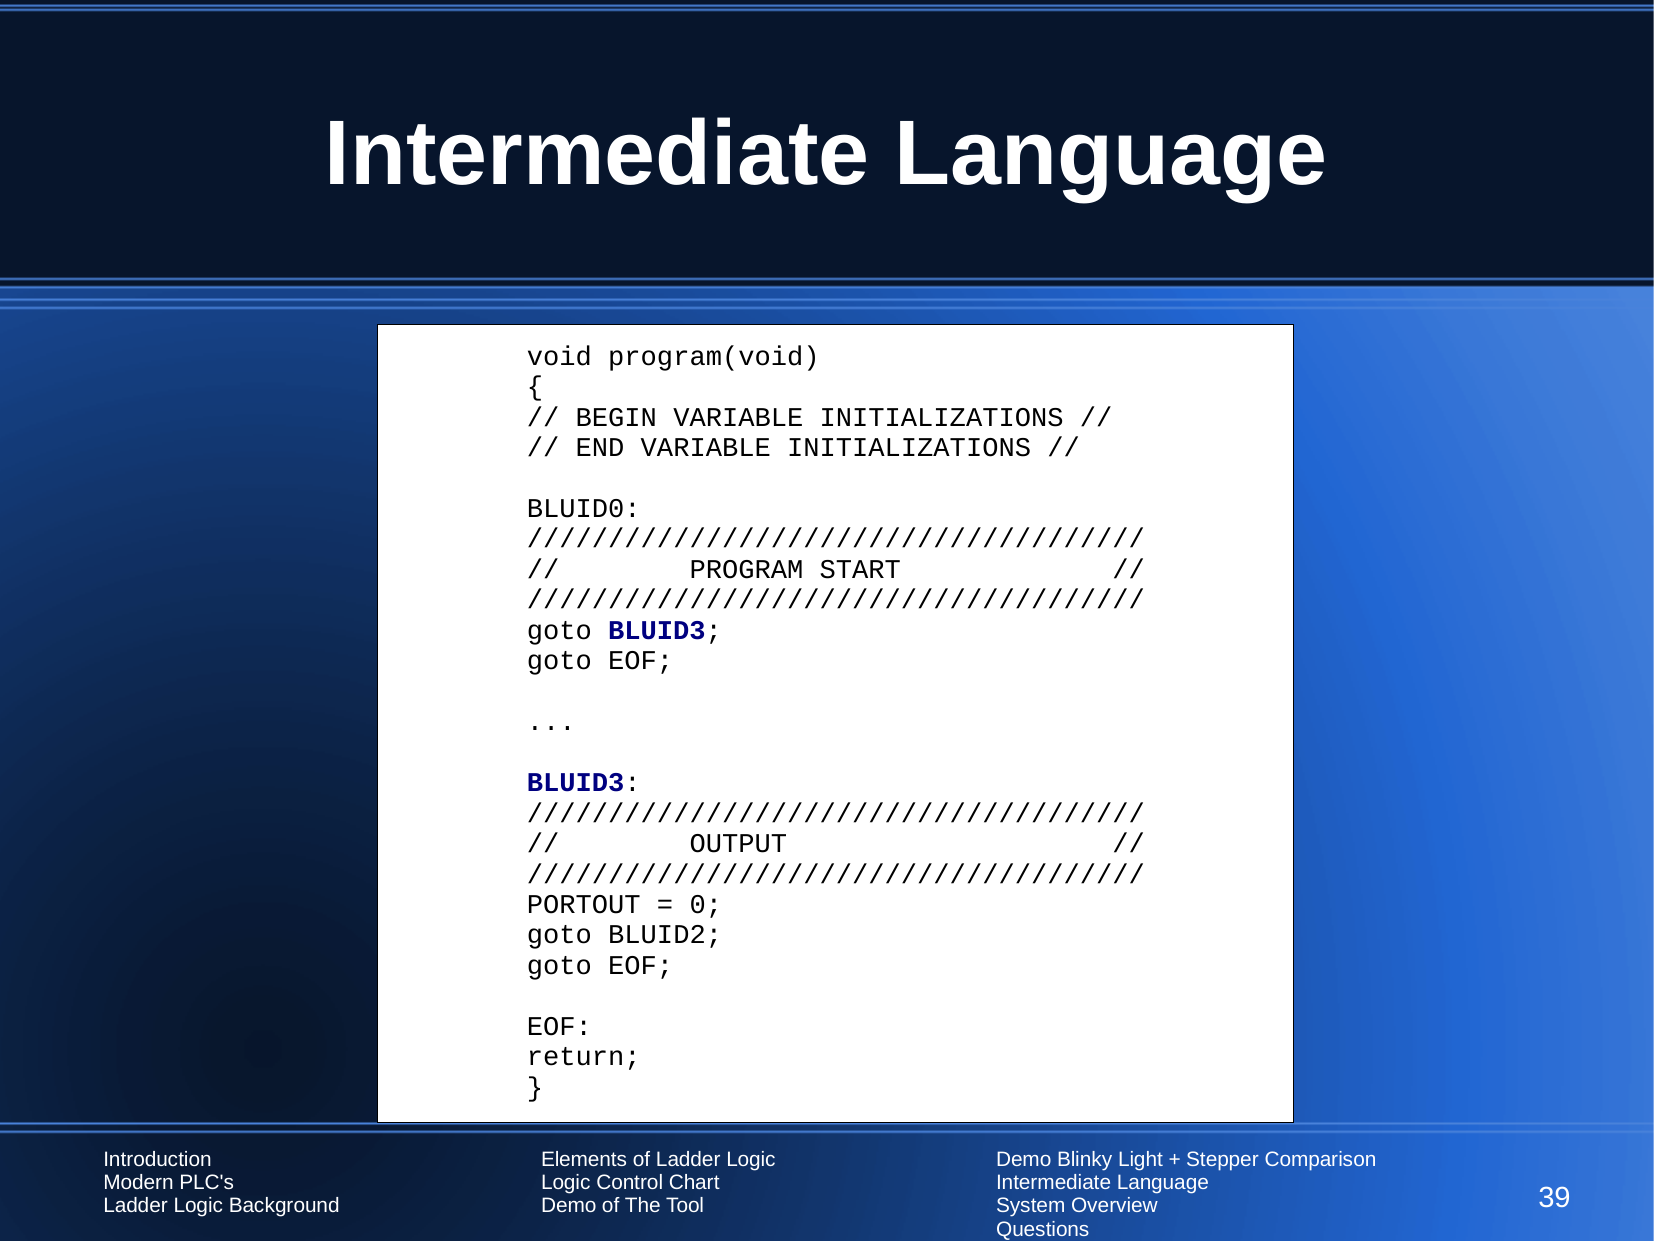

# Intermediate Language
void program(void)
{
// BEGIN VARIABLE INITIALIZATIONS //
// END VARIABLE INITIALIZATIONS //
BLUID0:
//////////////////////////////////////
// PROGRAM START //
//////////////////////////////////////
goto BLUID3;
goto EOF;
...
BLUID3:
//////////////////////////////////////
// OUTPUT //
//////////////////////////////////////
PORTOUT = 0;
goto BLUID2;
goto EOF;
EOF:
return;
}
39